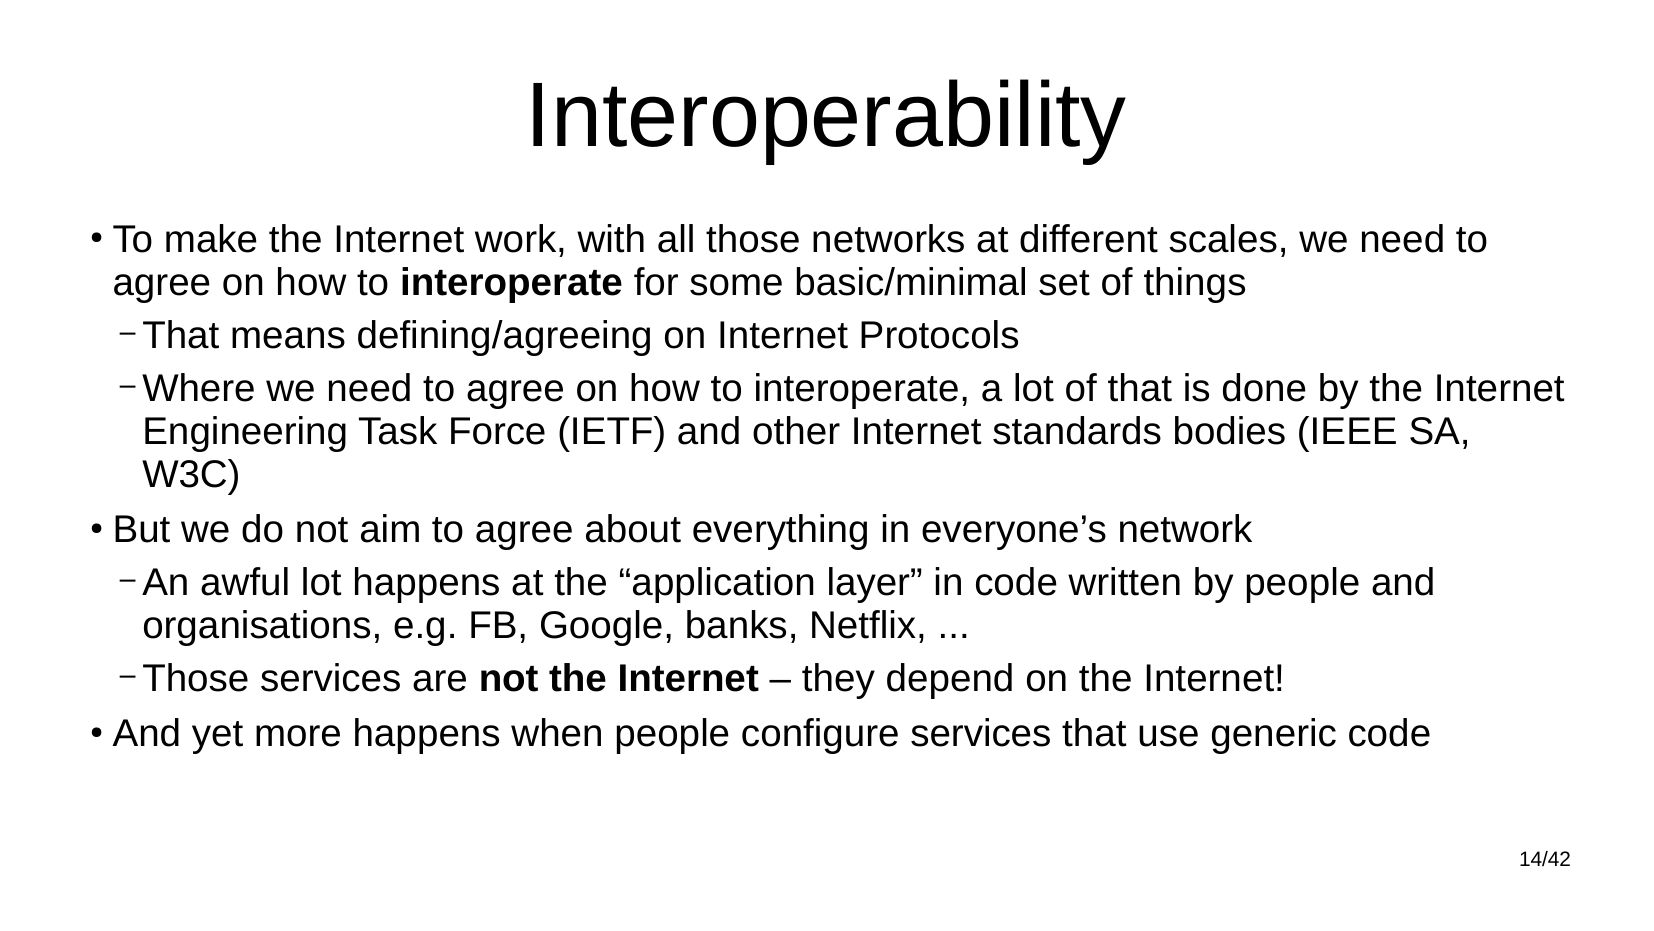

# Interoperability
To make the Internet work, with all those networks at different scales, we need to agree on how to interoperate for some basic/minimal set of things
That means defining/agreeing on Internet Protocols
Where we need to agree on how to interoperate, a lot of that is done by the Internet Engineering Task Force (IETF) and other Internet standards bodies (IEEE SA, W3C)
But we do not aim to agree about everything in everyone’s network
An awful lot happens at the “application layer” in code written by people and organisations, e.g. FB, Google, banks, Netflix, ...
Those services are not the Internet – they depend on the Internet!
And yet more happens when people configure services that use generic code
14